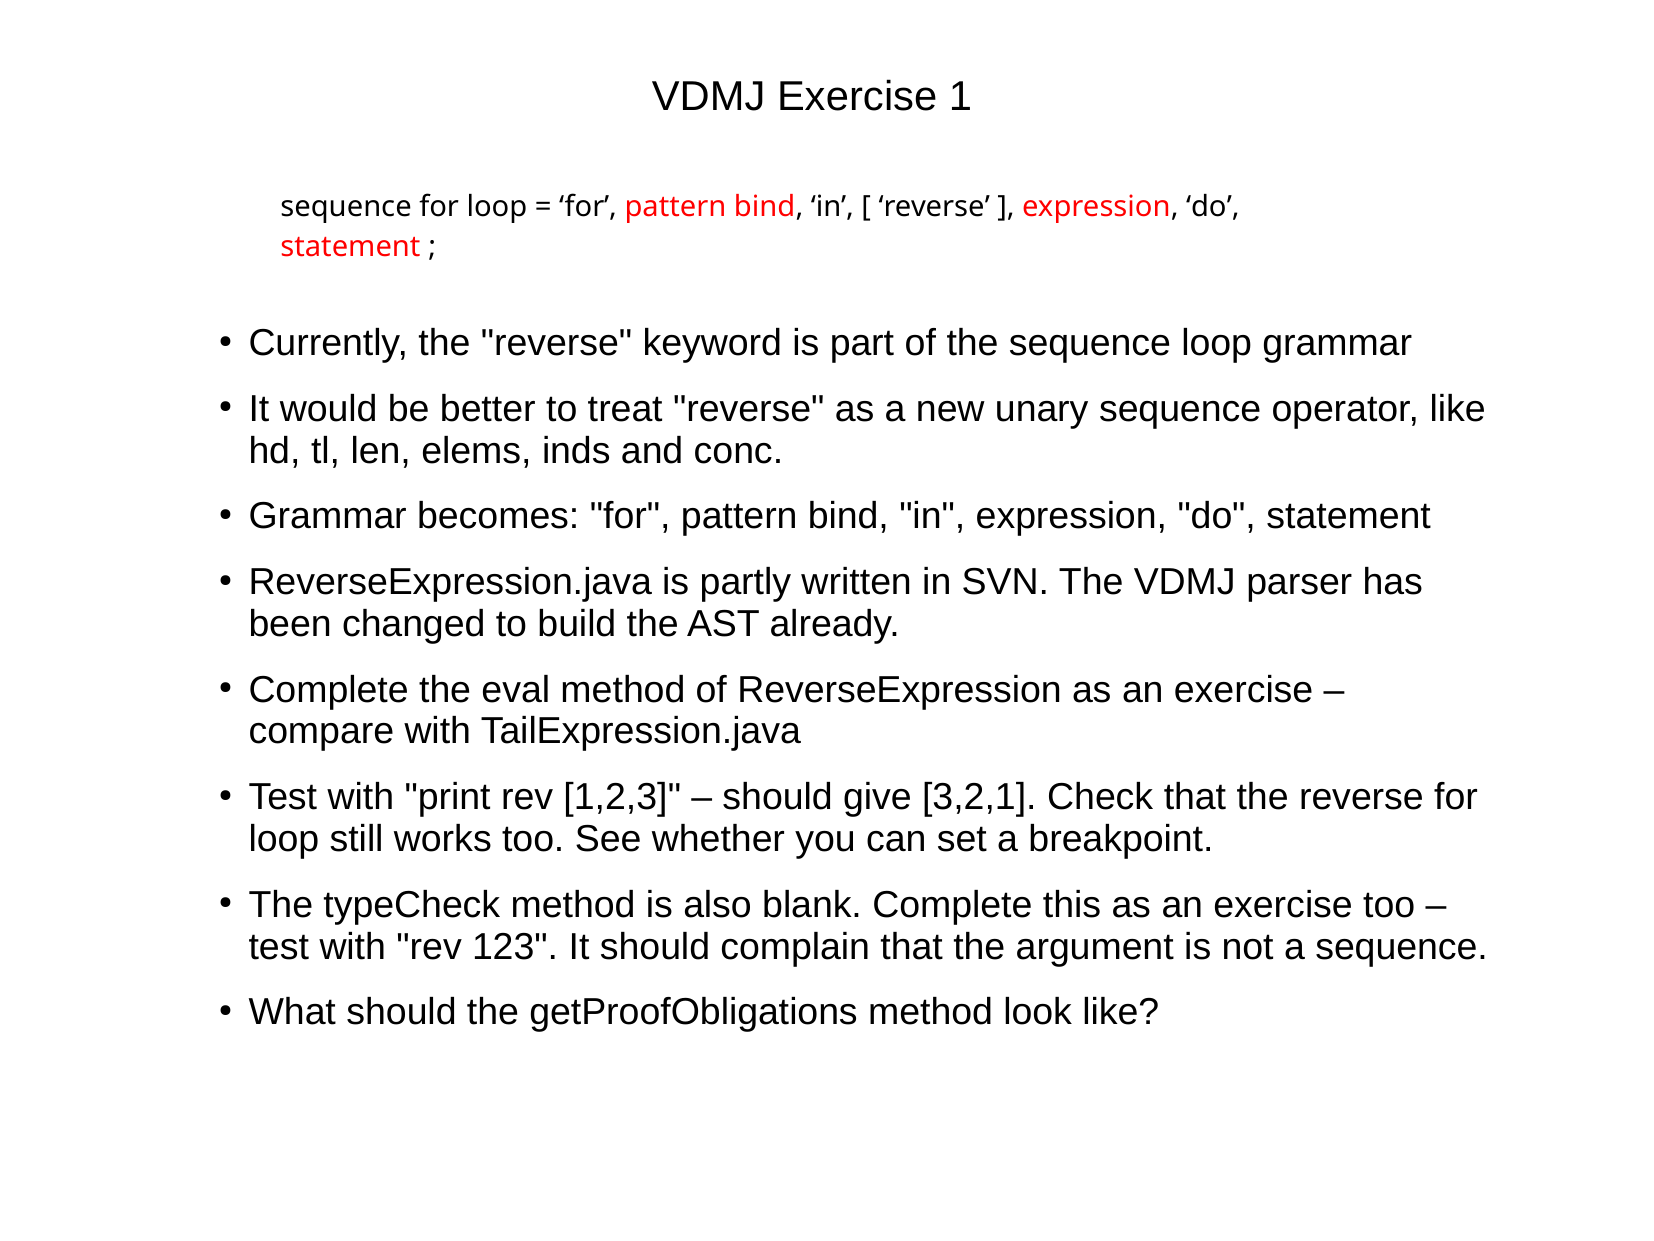

VDMJ Exercise 1
sequence for loop = ‘for’, pattern bind, ‘in’, [ ‘reverse’ ], expression, ‘do’, statement ;
Currently, the "reverse" keyword is part of the sequence loop grammar
It would be better to treat "reverse" as a new unary sequence operator, like hd, tl, len, elems, inds and conc.
Grammar becomes: "for", pattern bind, "in", expression, "do", statement
ReverseExpression.java is partly written in SVN. The VDMJ parser has been changed to build the AST already.
Complete the eval method of ReverseExpression as an exercise – compare with TailExpression.java
Test with "print rev [1,2,3]" – should give [3,2,1]. Check that the reverse for loop still works too. See whether you can set a breakpoint.
The typeCheck method is also blank. Complete this as an exercise too – test with "rev 123". It should complain that the argument is not a sequence.
What should the getProofObligations method look like?